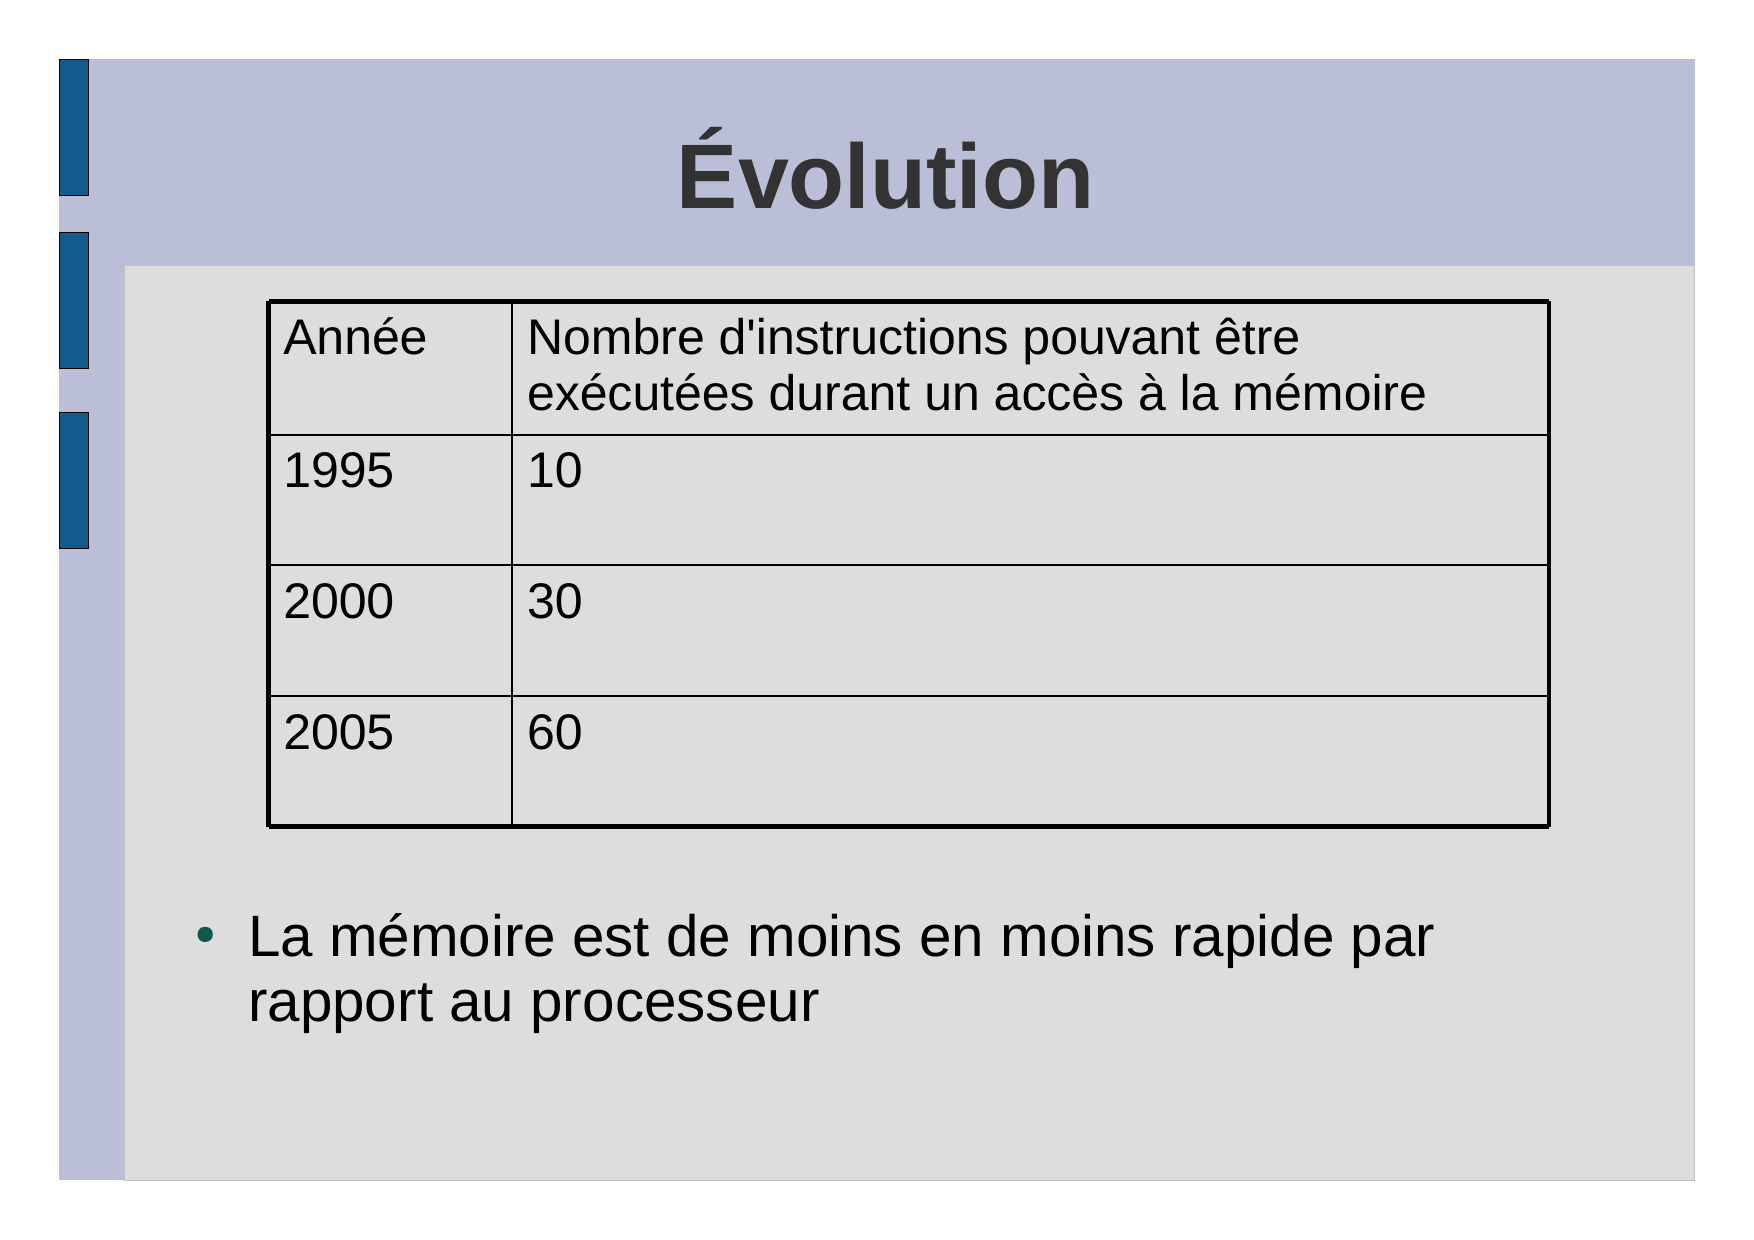

# Évolution
Année
Nombre d'instructions pouvant être exécutées durant un accès à la mémoire
1995
10
2000
30
2005
60
La mémoire est de moins en moins rapide par rapport au processeur